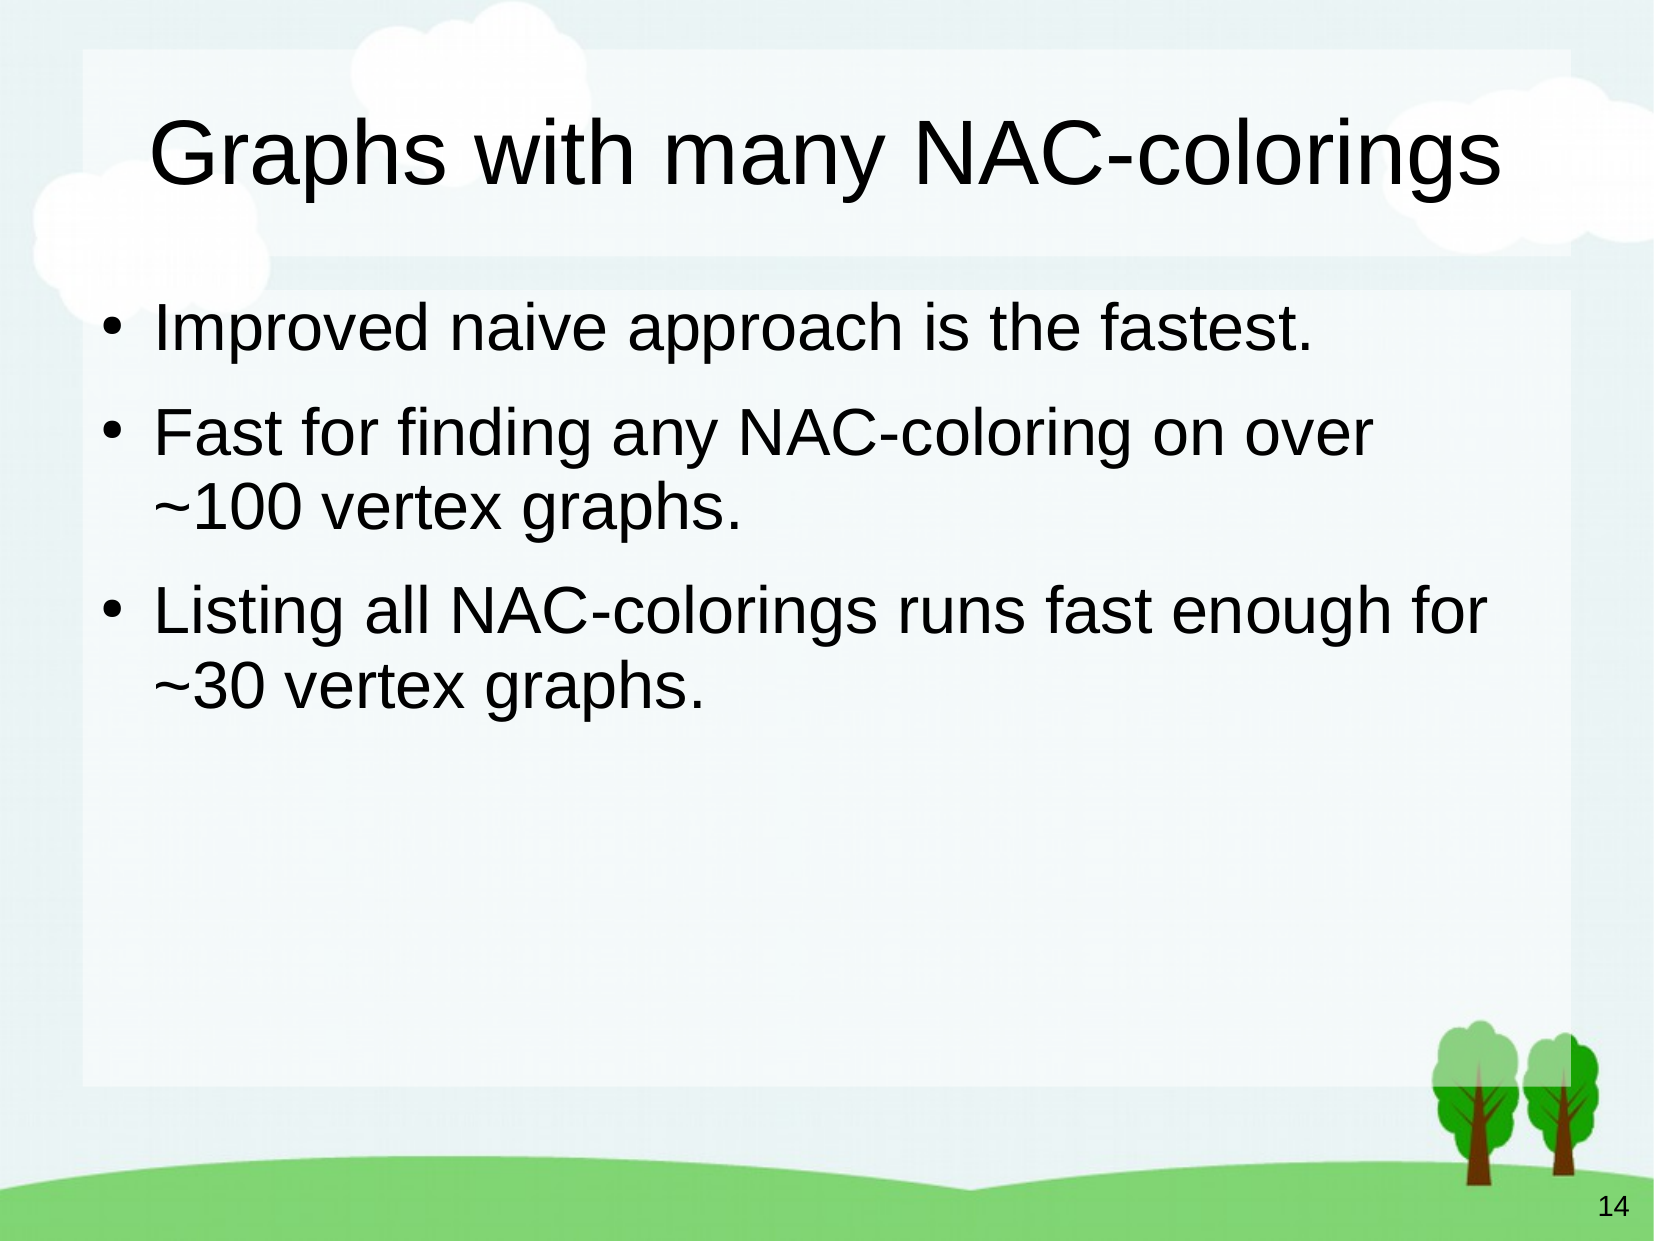

# Graphs with many NAC-colorings
Improved naive approach is the fastest.
Fast for finding any NAC-coloring on over ~100 vertex graphs.
Listing all NAC-colorings runs fast enough for ~30 vertex graphs.
14